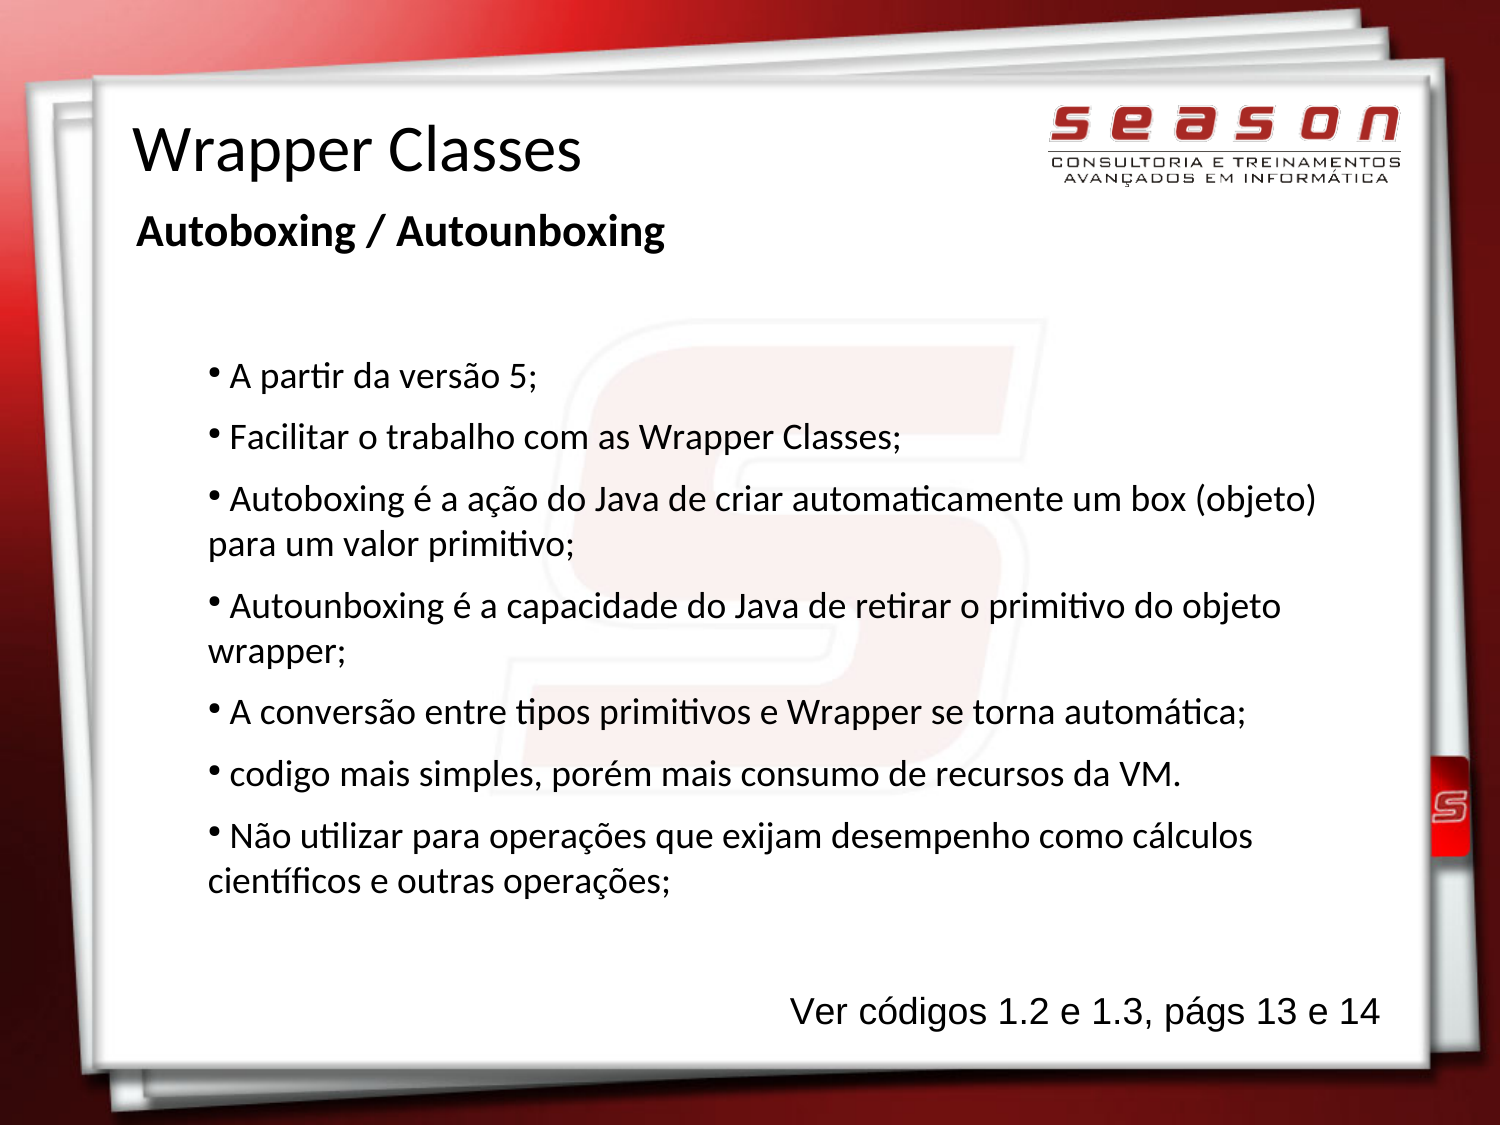

# Wrapper Classes
Autoboxing / Autounboxing
 A partir da versão 5;
 Facilitar o trabalho com as Wrapper Classes;
 Autoboxing é a ação do Java de criar automaticamente um box (objeto) para um valor primitivo;
 Autounboxing é a capacidade do Java de retirar o primitivo do objeto wrapper;
 A conversão entre tipos primitivos e Wrapper se torna automática;
 codigo mais simples, porém mais consumo de recursos da VM.
 Não utilizar para operações que exijam desempenho como cálculos científicos e outras operações;
Ver códigos 1.2 e 1.3, págs 13 e 14